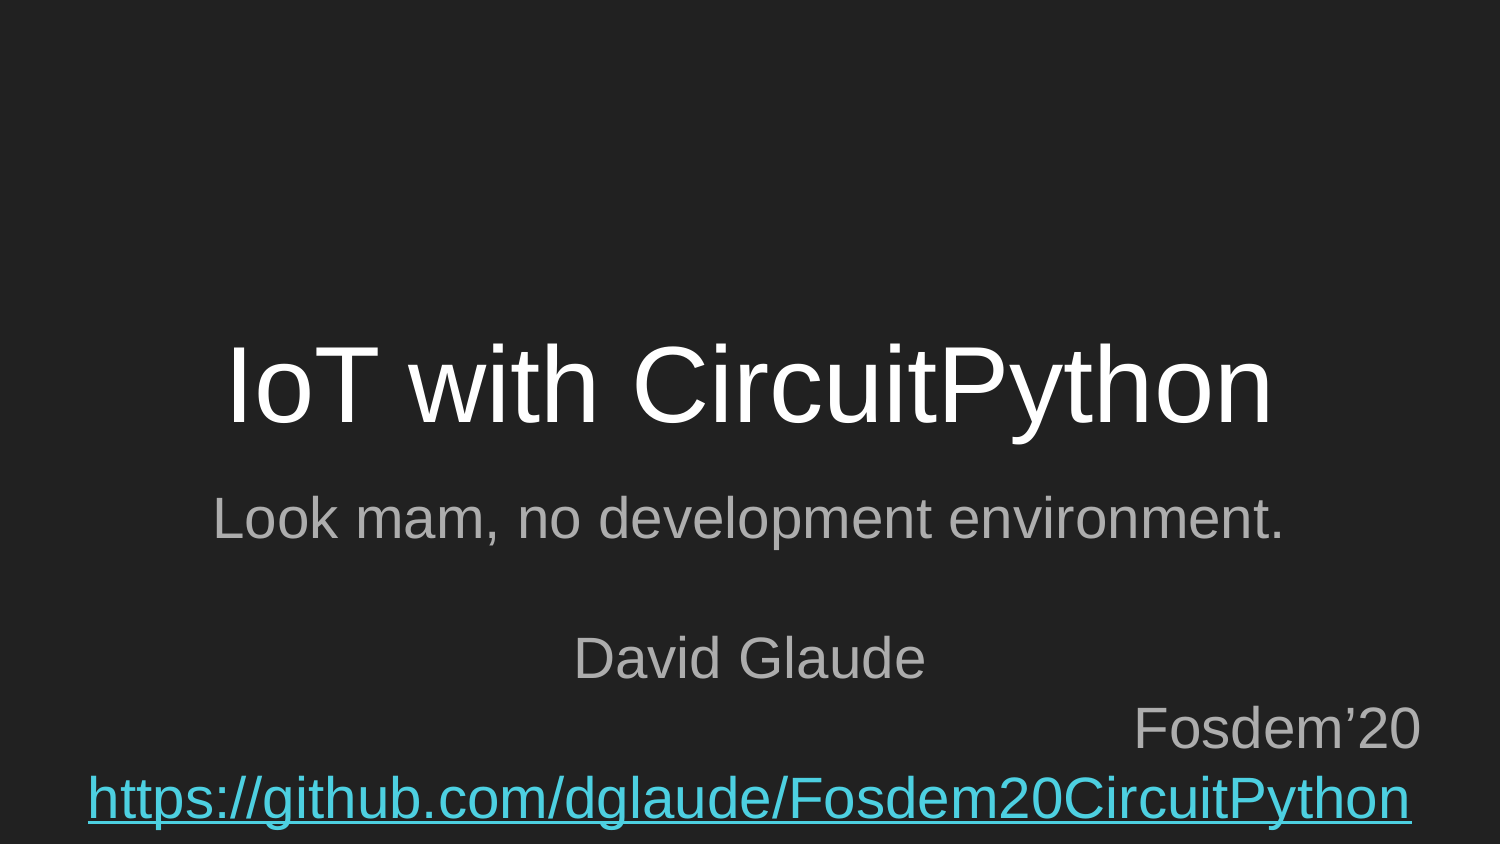

# IoT with CircuitPython
Look mam, no development environment.
David Glaude
 Fosdem’20
https://github.com/dglaude/Fosdem20CircuitPython